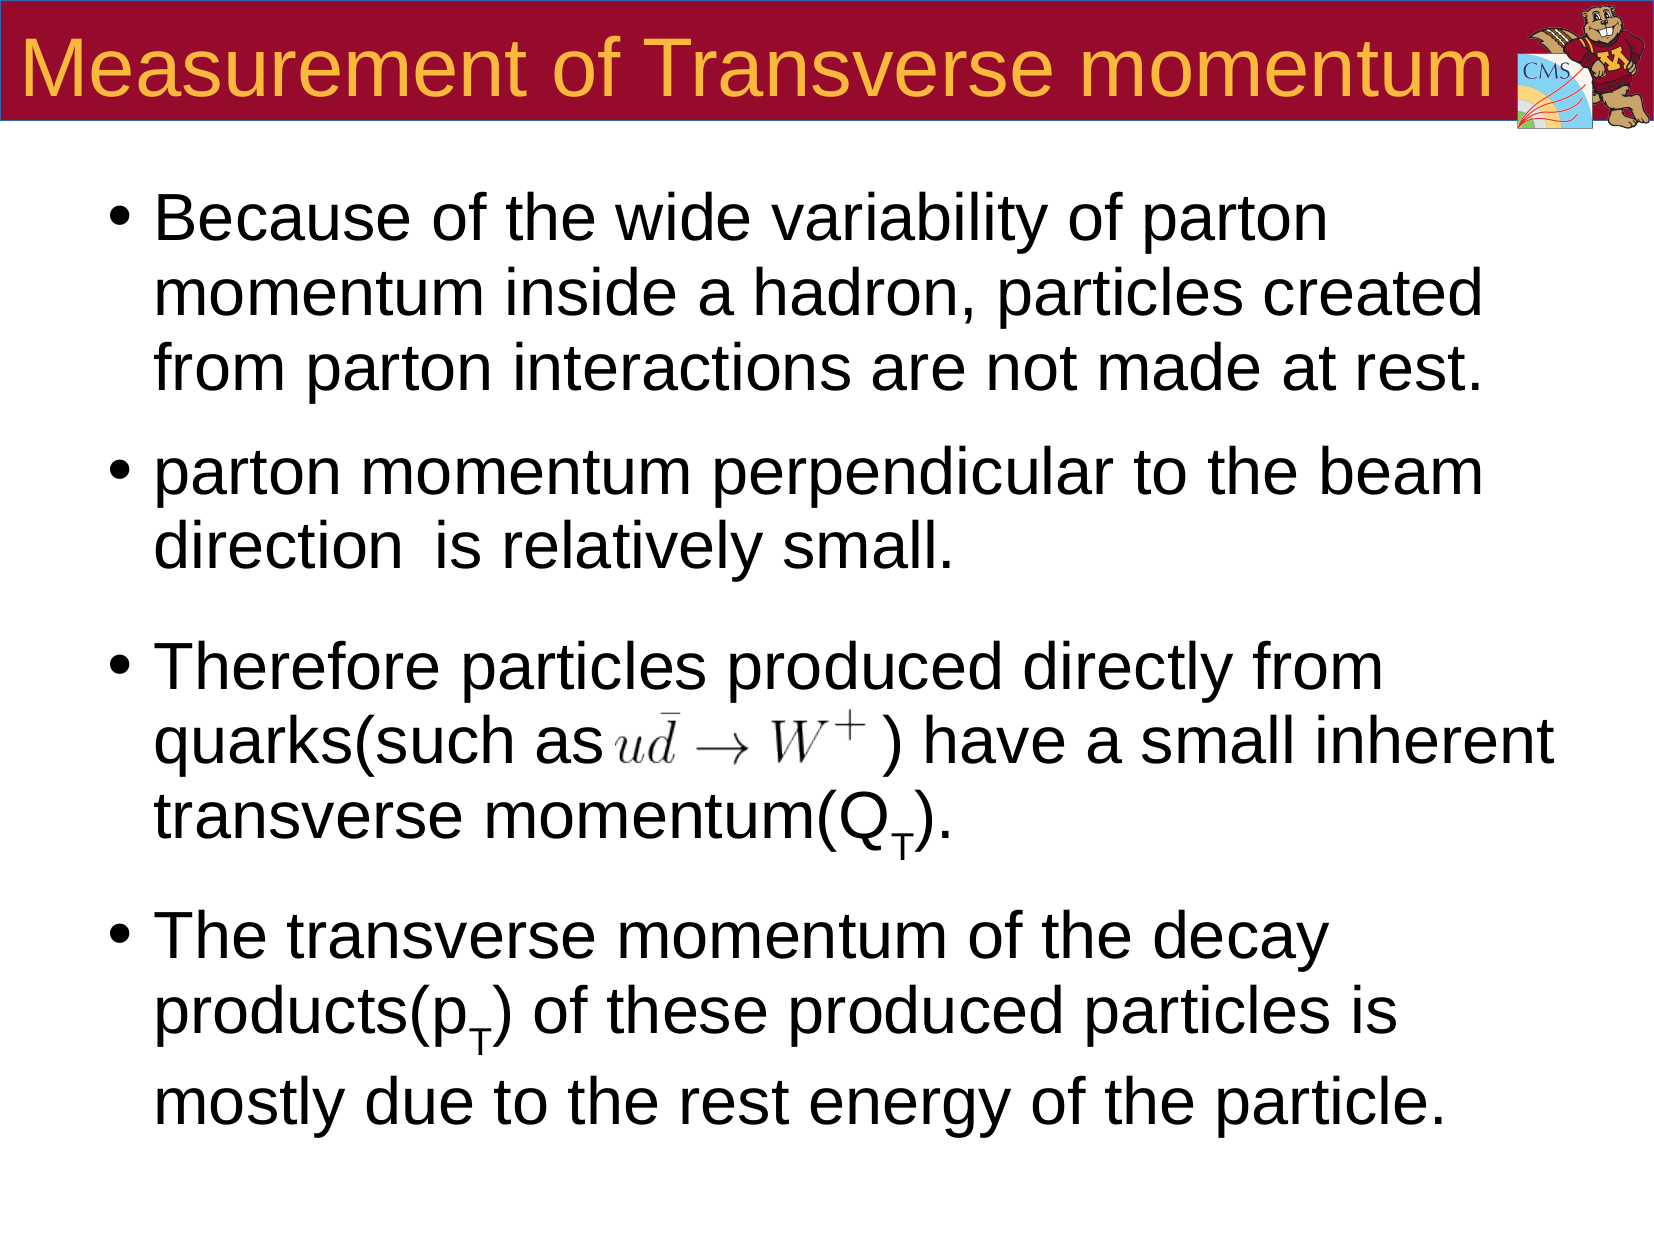

# Measurement of Transverse momentum
Because of the wide variability of parton momentum inside a hadron, particles created from parton interactions are not made at rest.
parton momentum perpendicular to the beam direction is relatively small.
Therefore particles produced directly from quarks(such as ) have a small inherent transverse momentum(QT).
The transverse momentum of the decay products(pT) of these produced particles is mostly due to the rest energy of the particle.